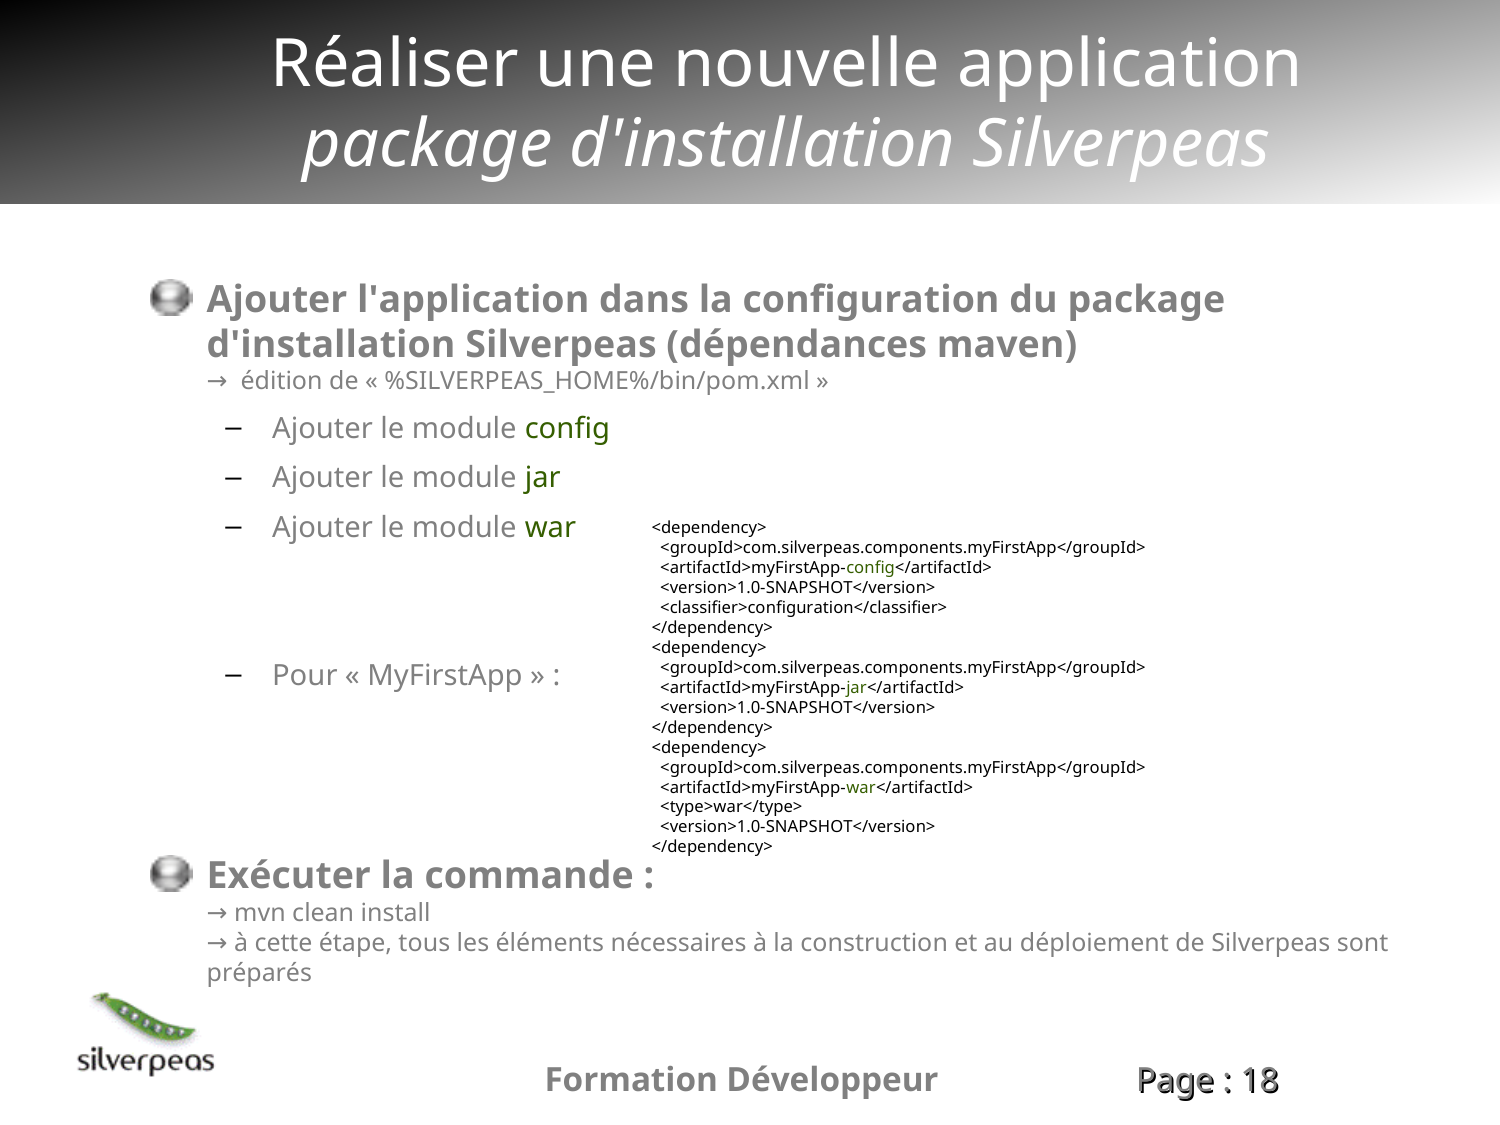

# Réaliser une nouvelle application package d'installation Silverpeas
Ajouter l'application dans la configuration du package d'installation Silverpeas (dépendances maven)
→ édition de « %SILVERPEAS_HOME%/bin/pom.xml »
Ajouter le module config
Ajouter le module jar
Ajouter le module war
Pour « MyFirstApp » :
Exécuter la commande :
→ mvn clean install
→ à cette étape, tous les éléments nécessaires à la construction et au déploiement de Silverpeas sont préparés
 <dependency>
 <groupId>com.silverpeas.components.myFirstApp</groupId>
 <artifactId>myFirstApp-config</artifactId>
 <version>1.0-SNAPSHOT</version>
 <classifier>configuration</classifier>
 </dependency>
 <dependency>
 <groupId>com.silverpeas.components.myFirstApp</groupId>
 <artifactId>myFirstApp-jar</artifactId>
 <version>1.0-SNAPSHOT</version>
 </dependency>
 <dependency>
 <groupId>com.silverpeas.components.myFirstApp</groupId>
 <artifactId>myFirstApp-war</artifactId>
 <type>war</type>
 <version>1.0-SNAPSHOT</version>
 </dependency>